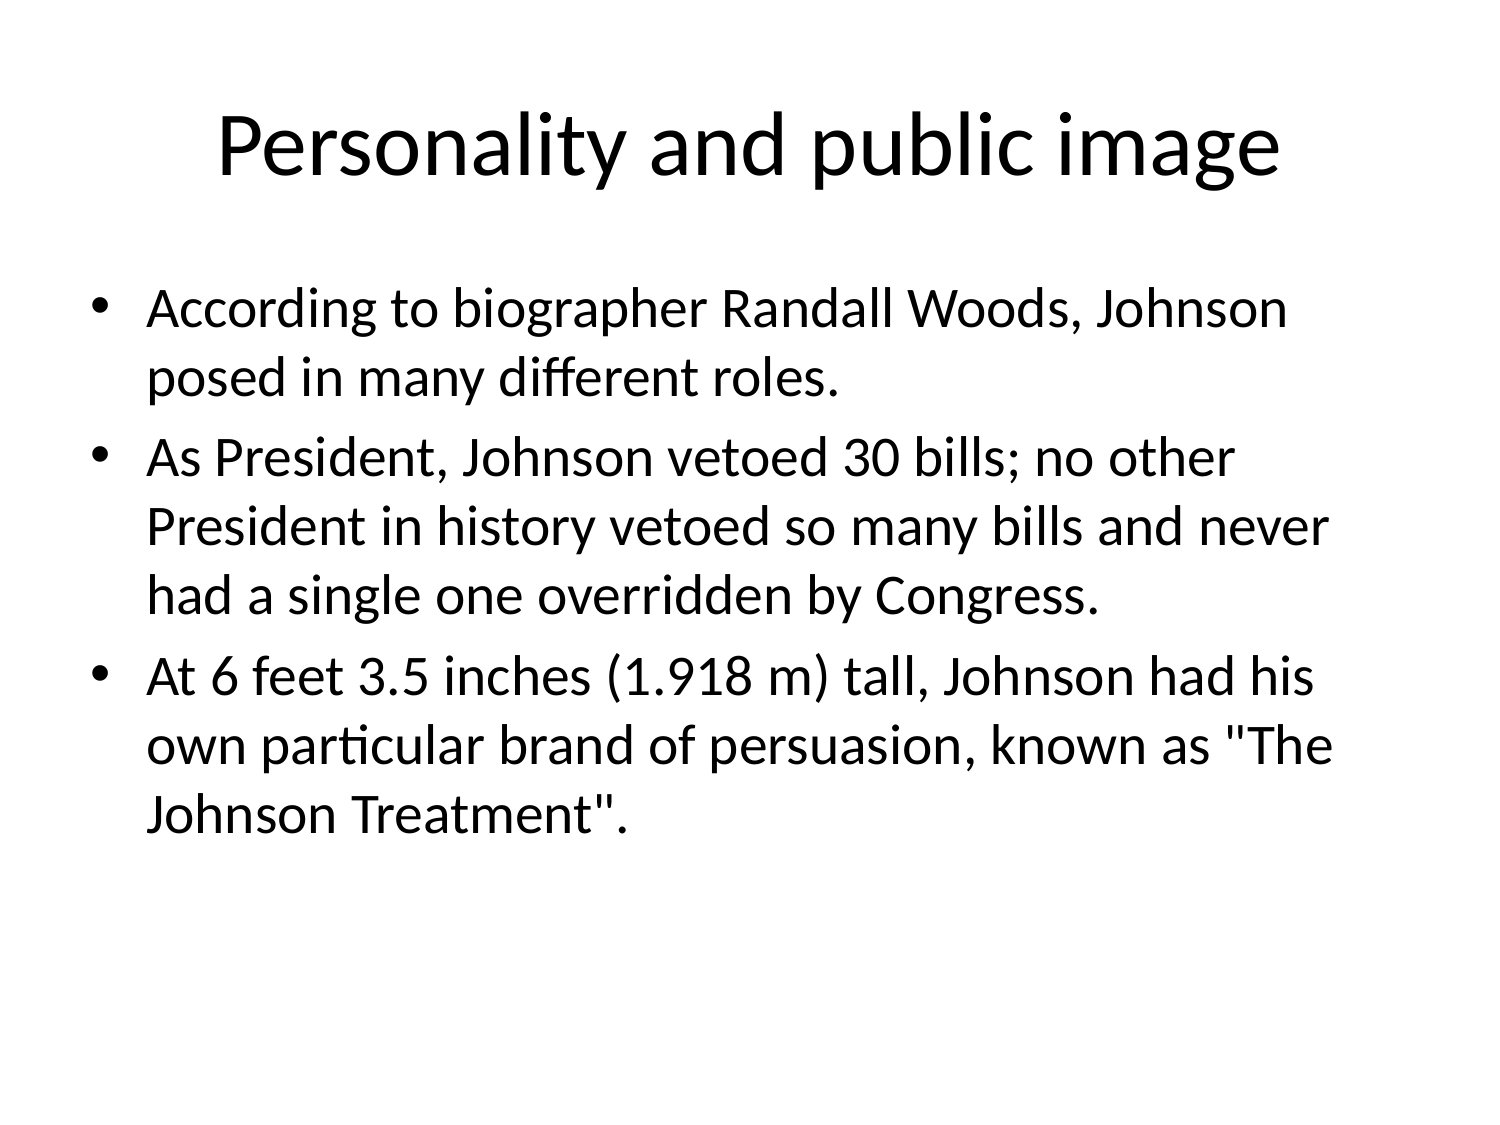

# Personality and public image
According to biographer Randall Woods, Johnson posed in many different roles.
As President, Johnson vetoed 30 bills; no other President in history vetoed so many bills and never had a single one overridden by Congress.
At 6 feet 3.5 inches (1.918 m) tall, Johnson had his own particular brand of persuasion, known as "The Johnson Treatment".